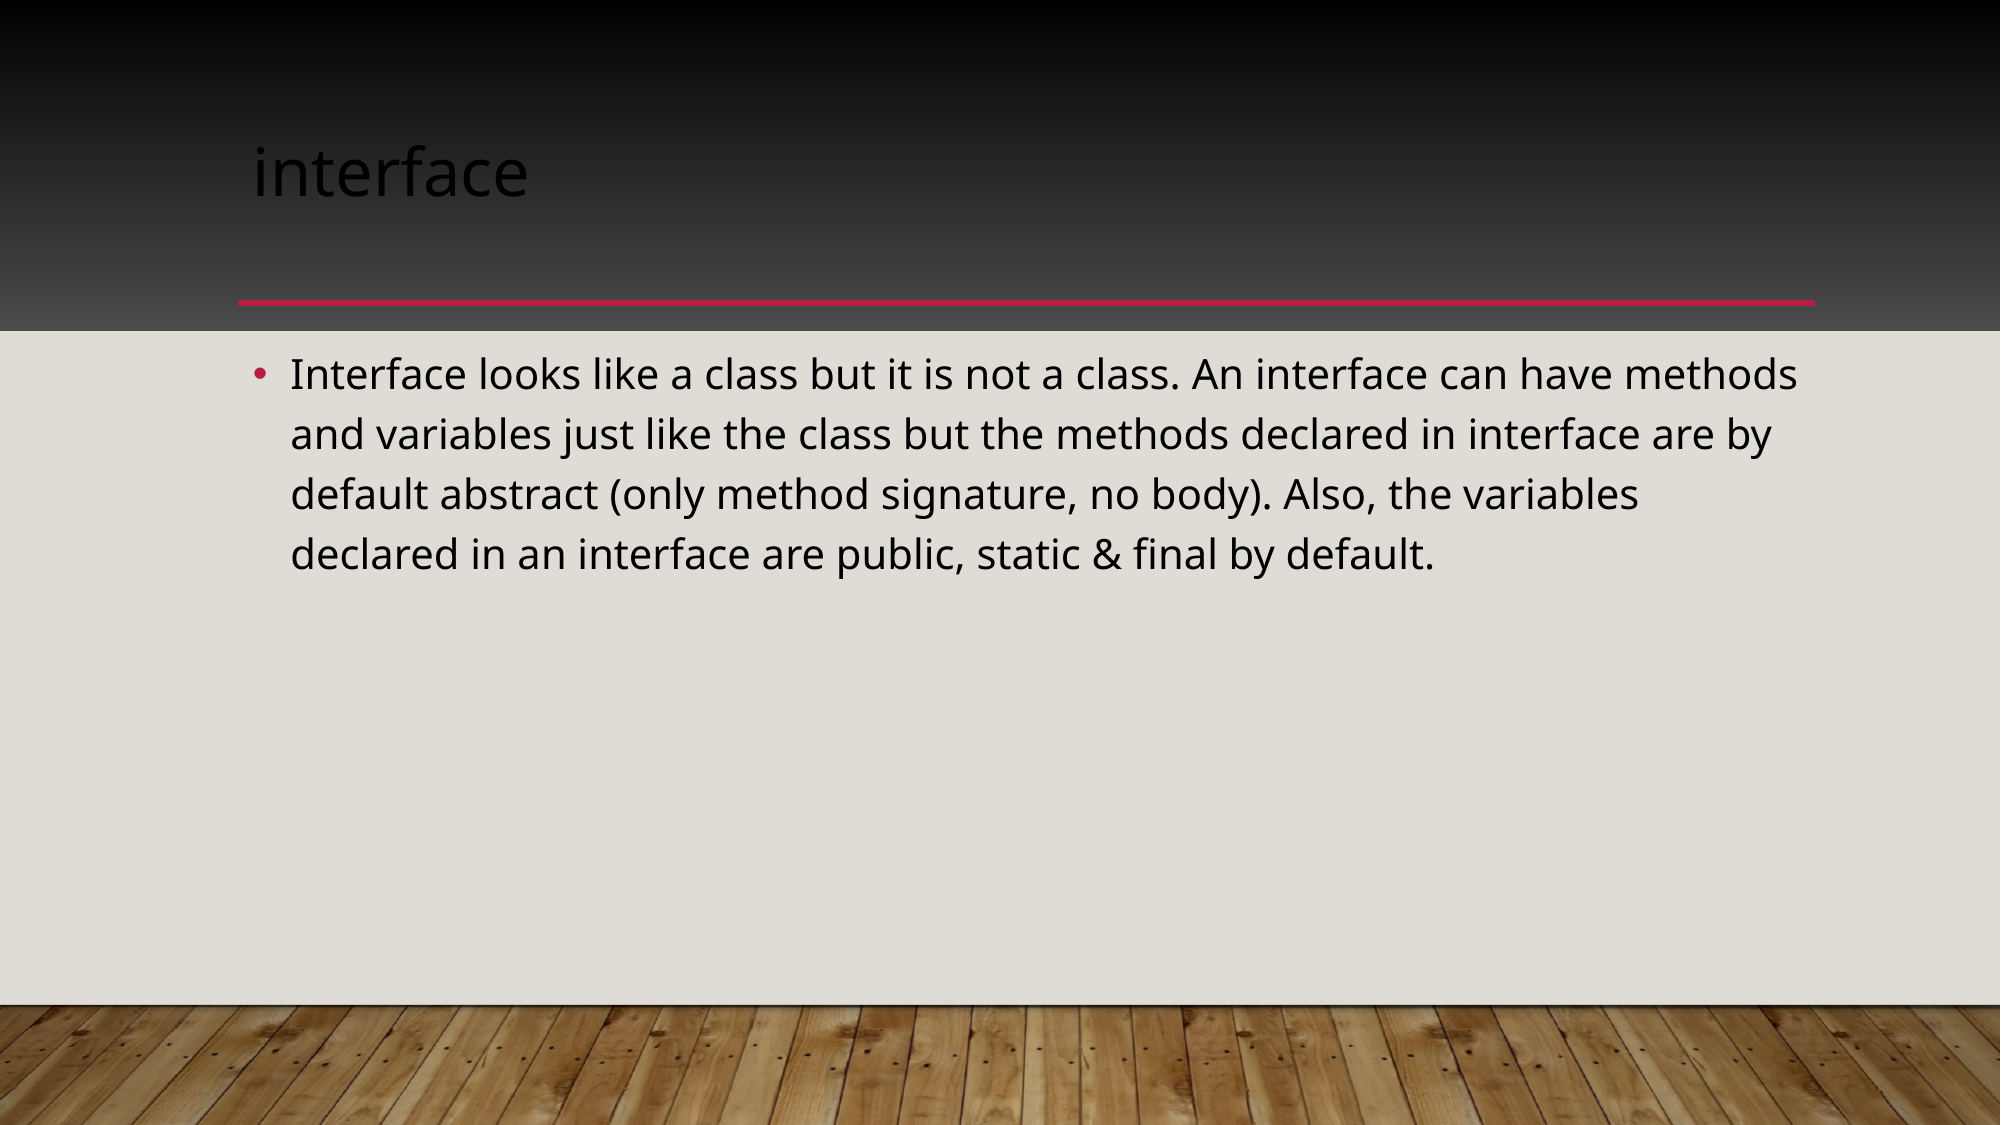

# interface
Interface looks like a class but it is not a class. An interface can have methods and variables just like the class but the methods declared in interface are by default abstract (only method signature, no body). Also, the variables declared in an interface are public, static & final by default.